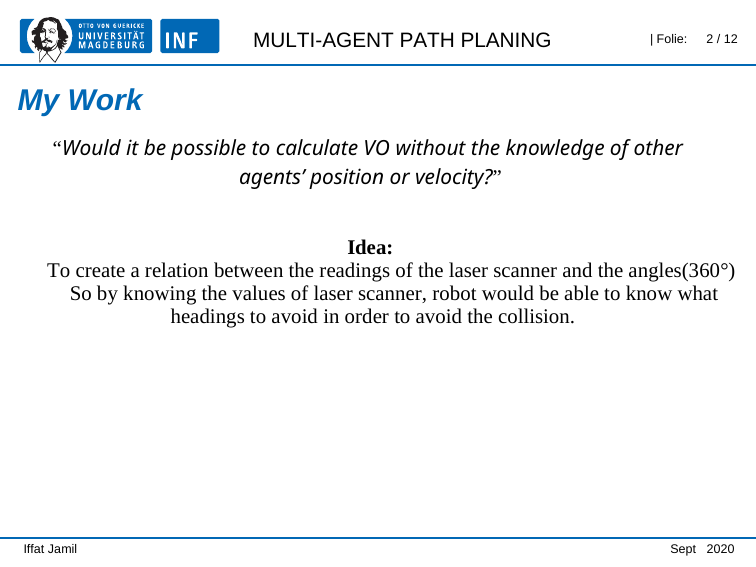

“Would it be possible to calculate VO without the knowledge of other
agents’ position or velocity?”
Idea:
 To create a relation between the readings of the laser scanner and the angles(360°)
 So by knowing the values of laser scanner, robot would be able to know what
 headings to avoid in order to avoid the collision.
MULTI-AGENT PATH PLANING
| Folie:
2 / 12
My Work
 Iffat Jamil
 Sept
2020